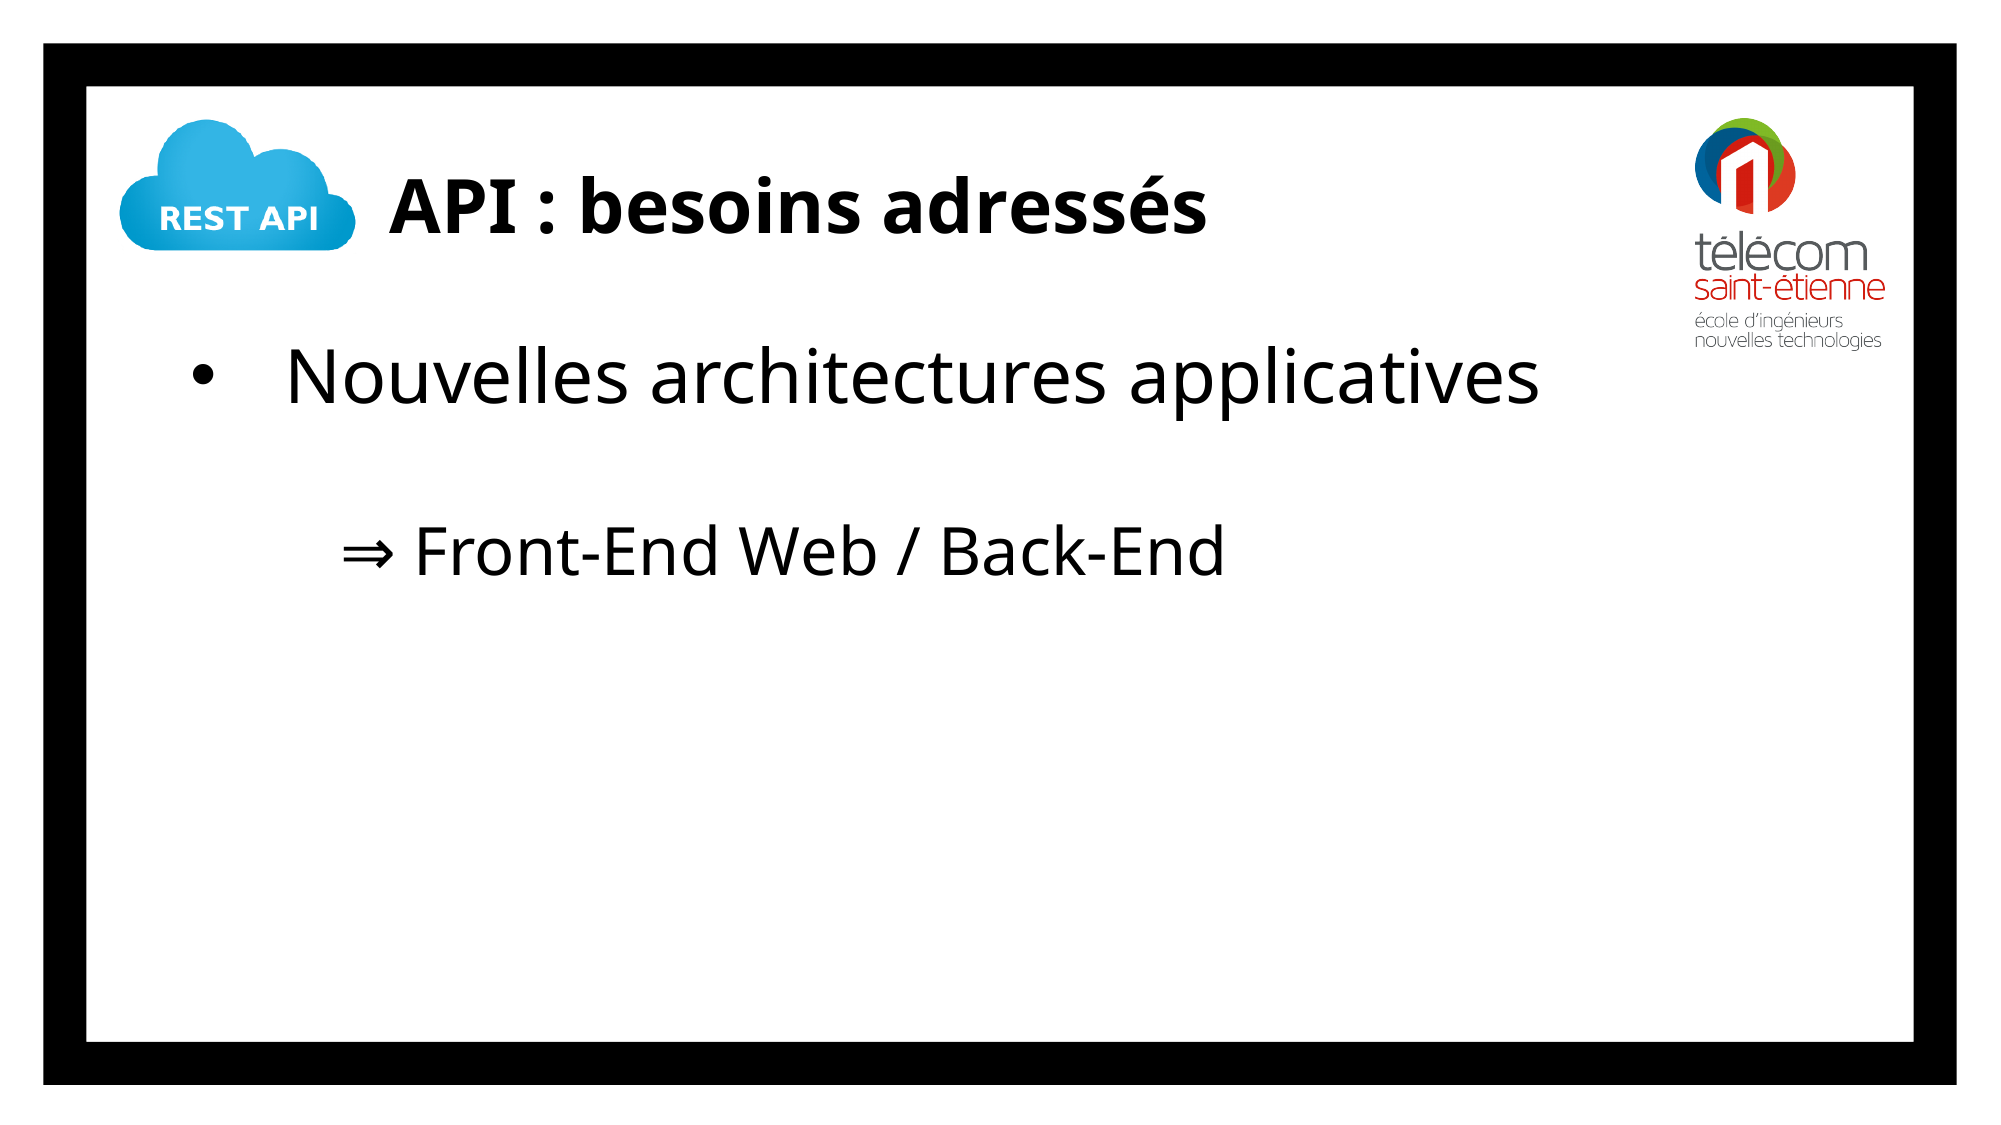

# API : besoins adressés
Nouvelles architectures applicatives
⇒ Front-End Web / Back-End